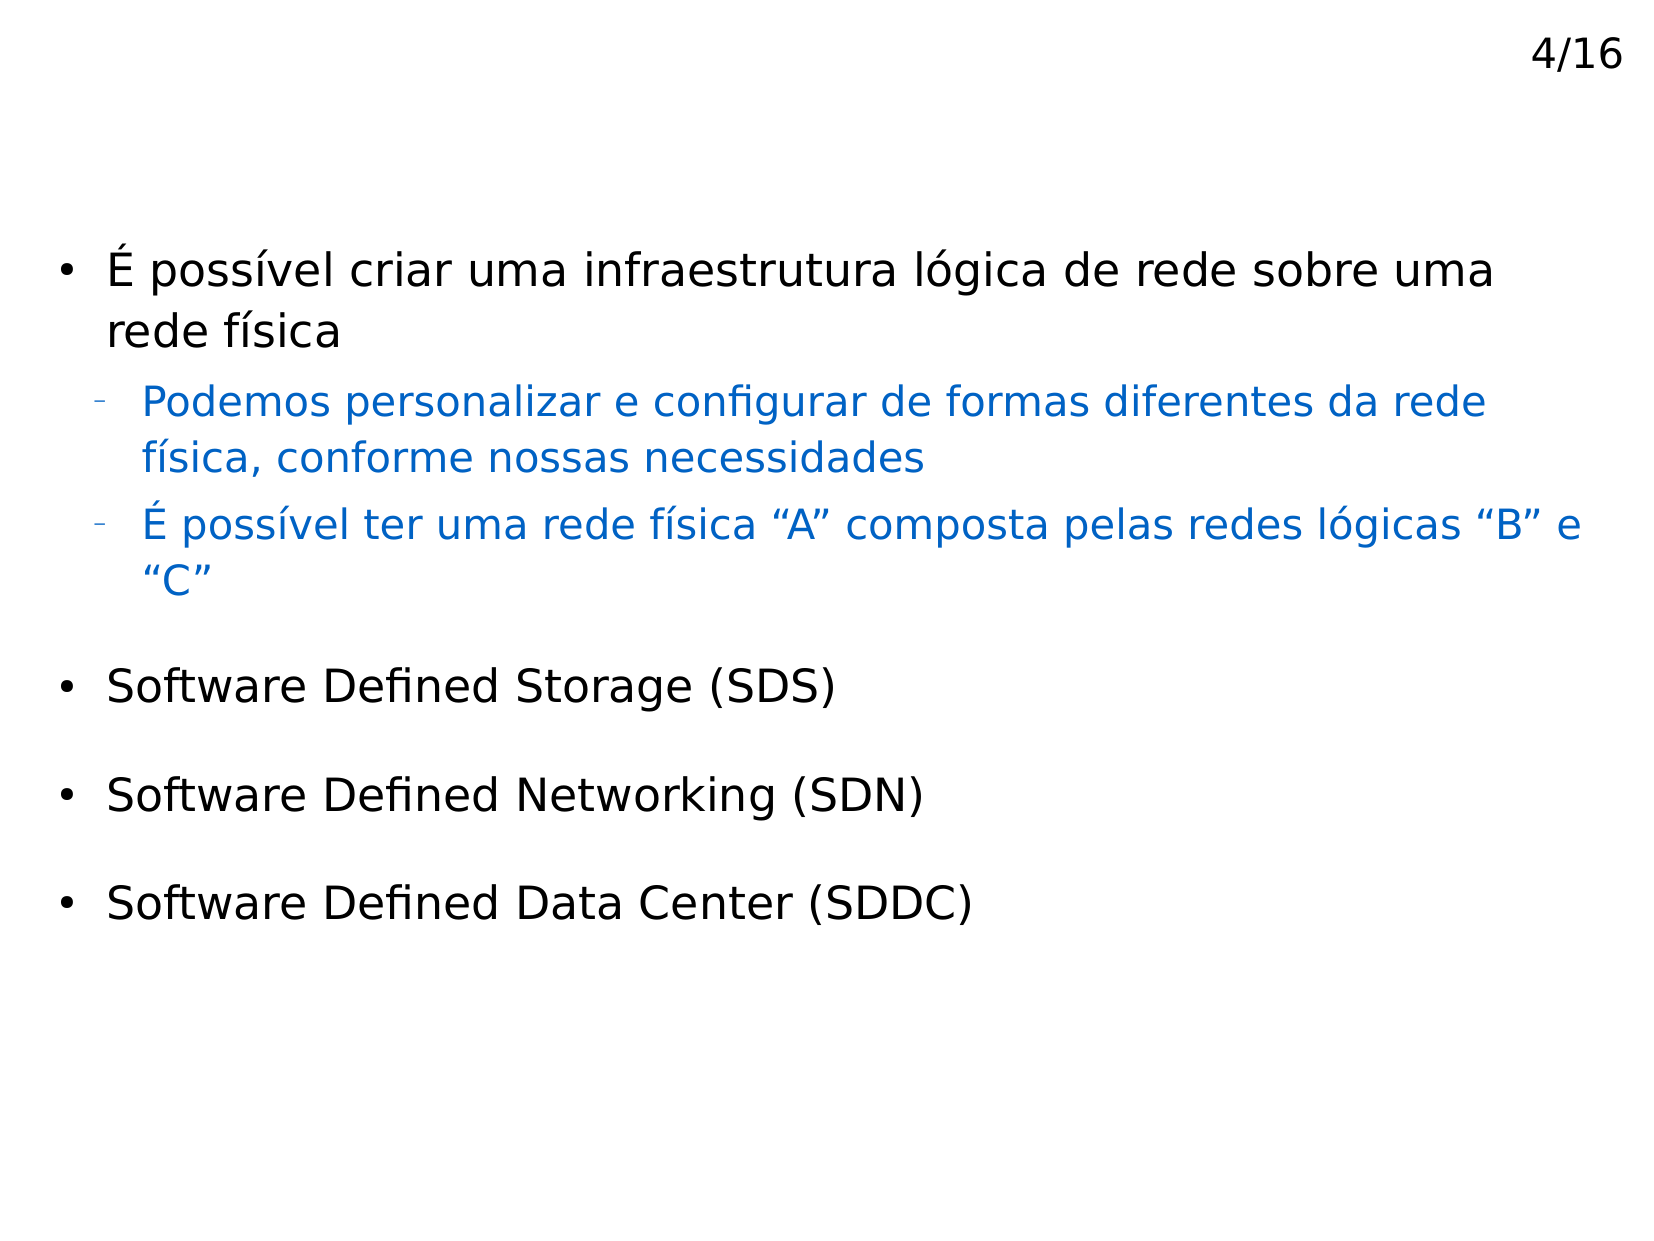

#
4
É possível criar uma infraestrutura lógica de rede sobre uma rede física
Podemos personalizar e configurar de formas diferentes da rede física, conforme nossas necessidades
É possível ter uma rede física “A” composta pelas redes lógicas “B” e “C”
Software Defined Storage (SDS)
Software Defined Networking (SDN)
Software Defined Data Center (SDDC)